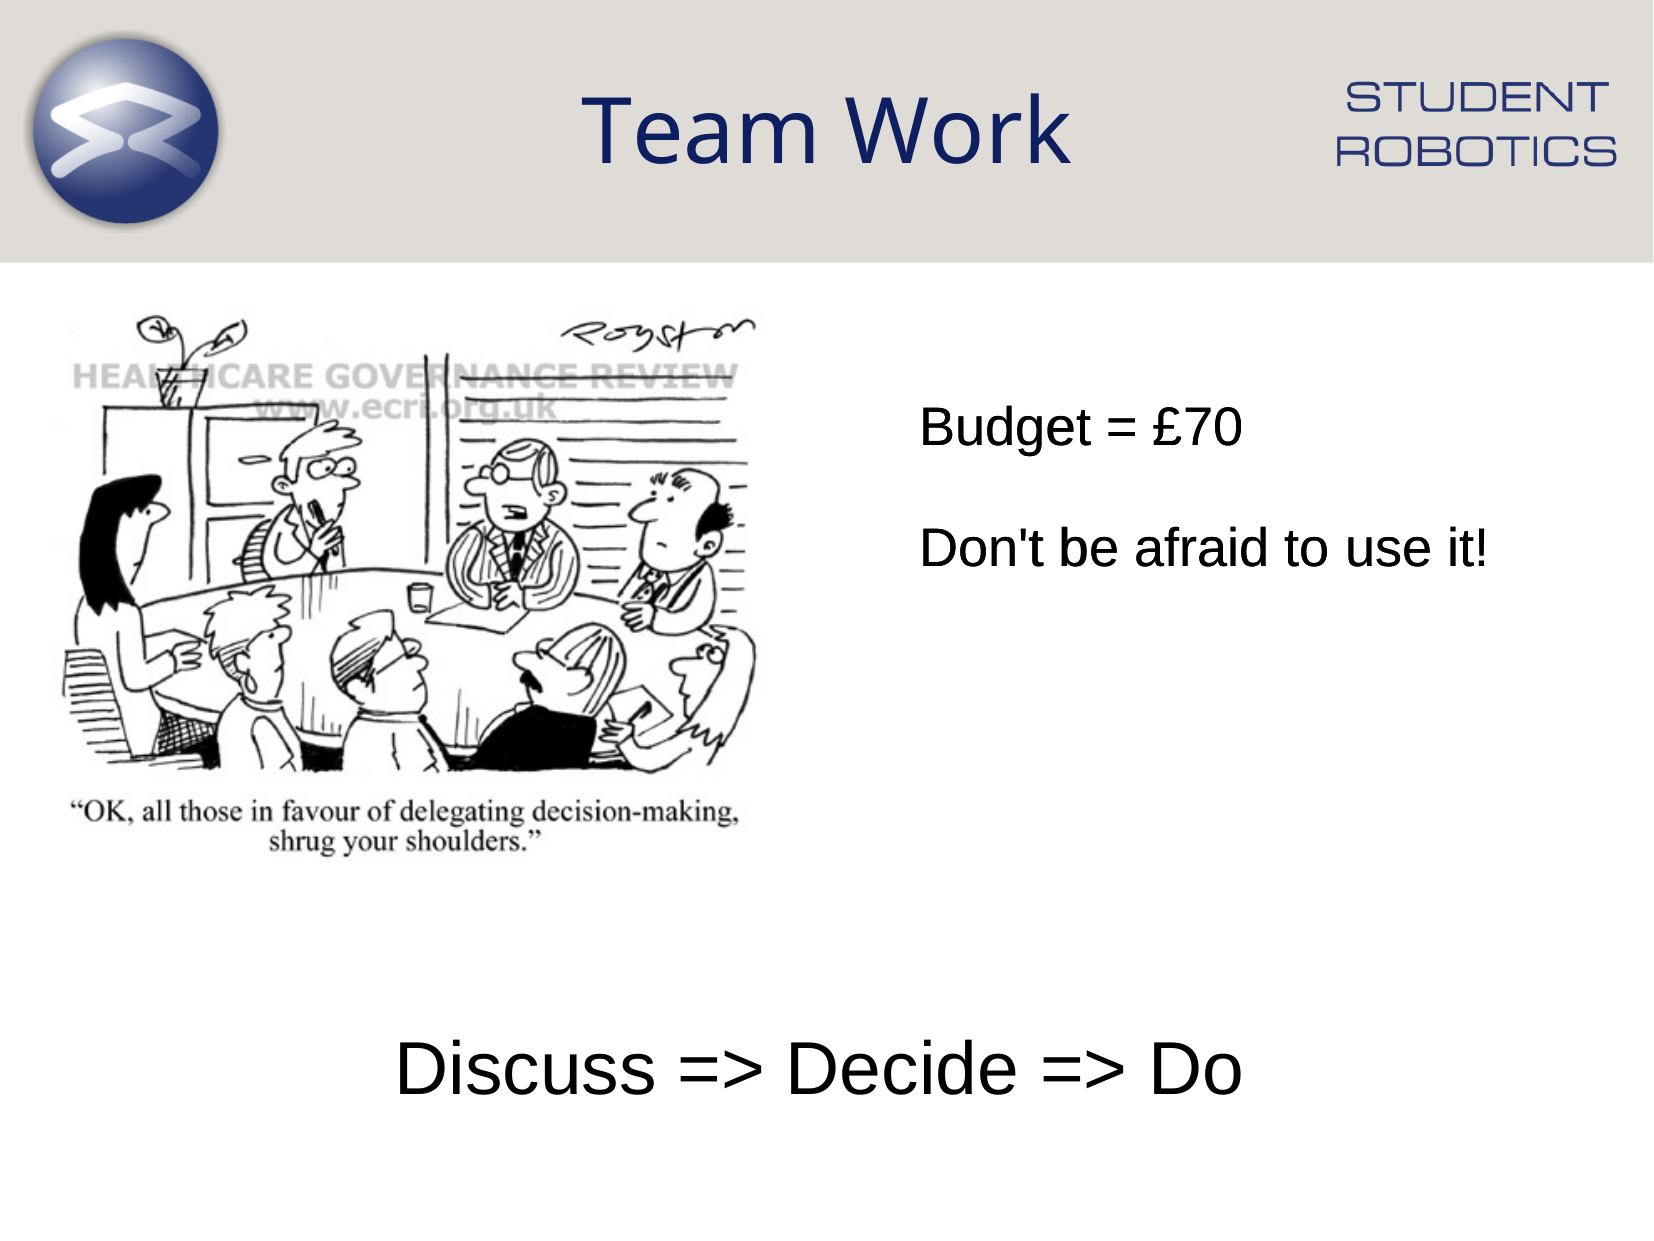

# Team Work
Budget = £70
Don't be afraid to use it!
Budget = £70
Don't be afraid to use it!
Discuss => Decide => Do